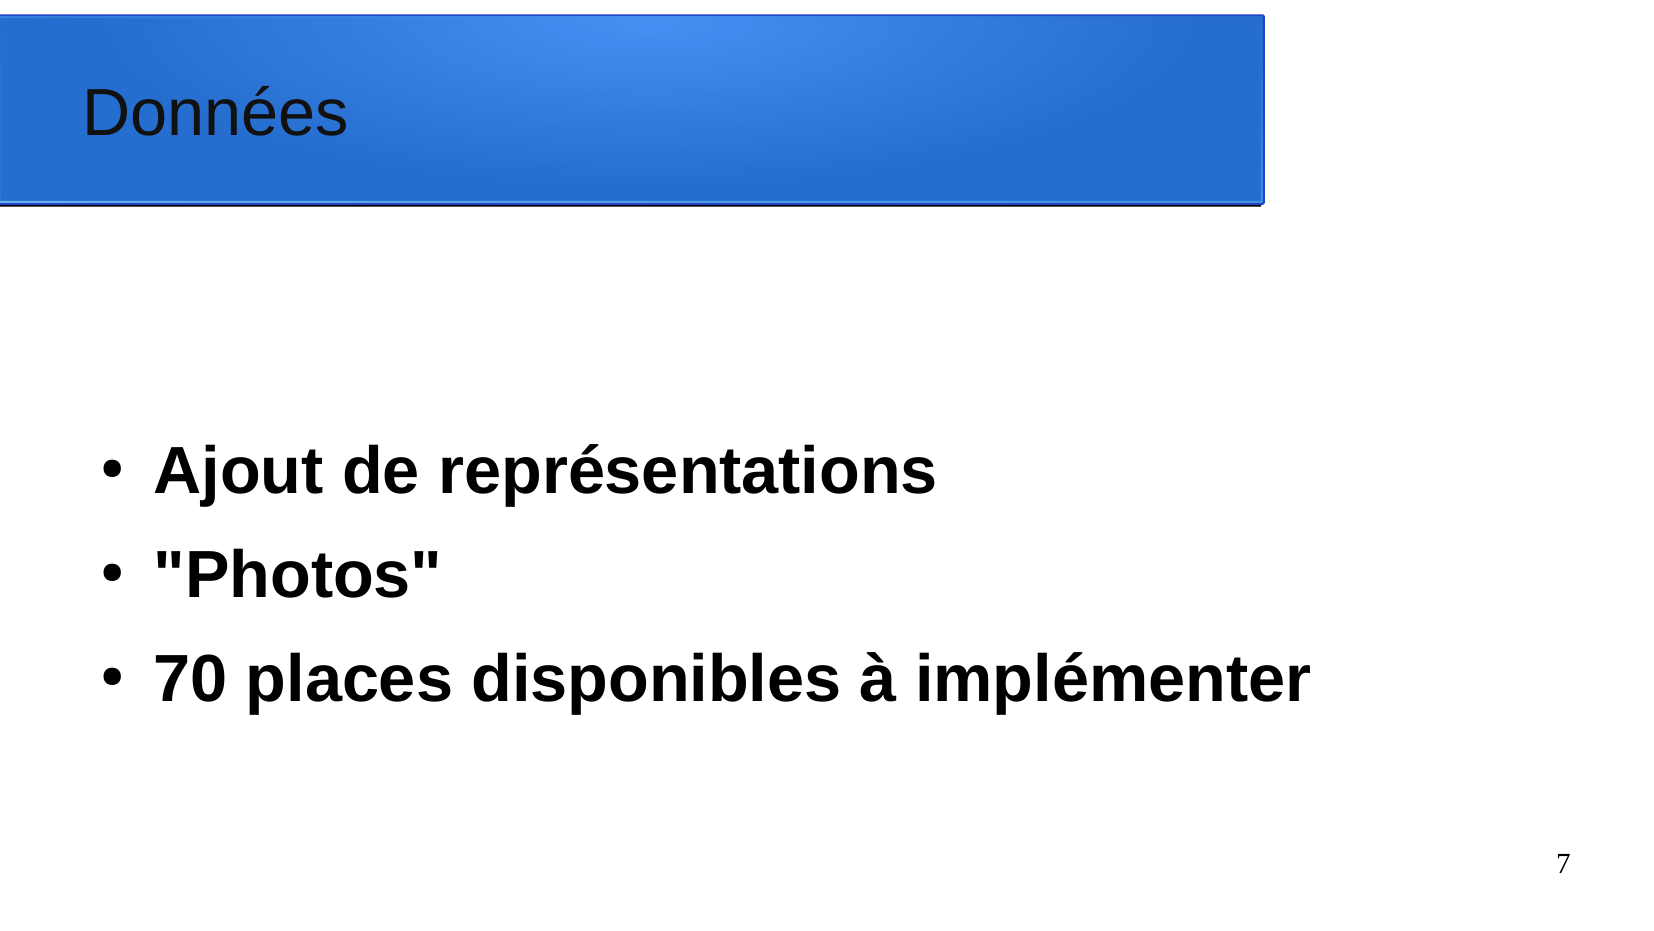

# Données
Ajout de représentations
"Photos"
70 places disponibles à implémenter
7